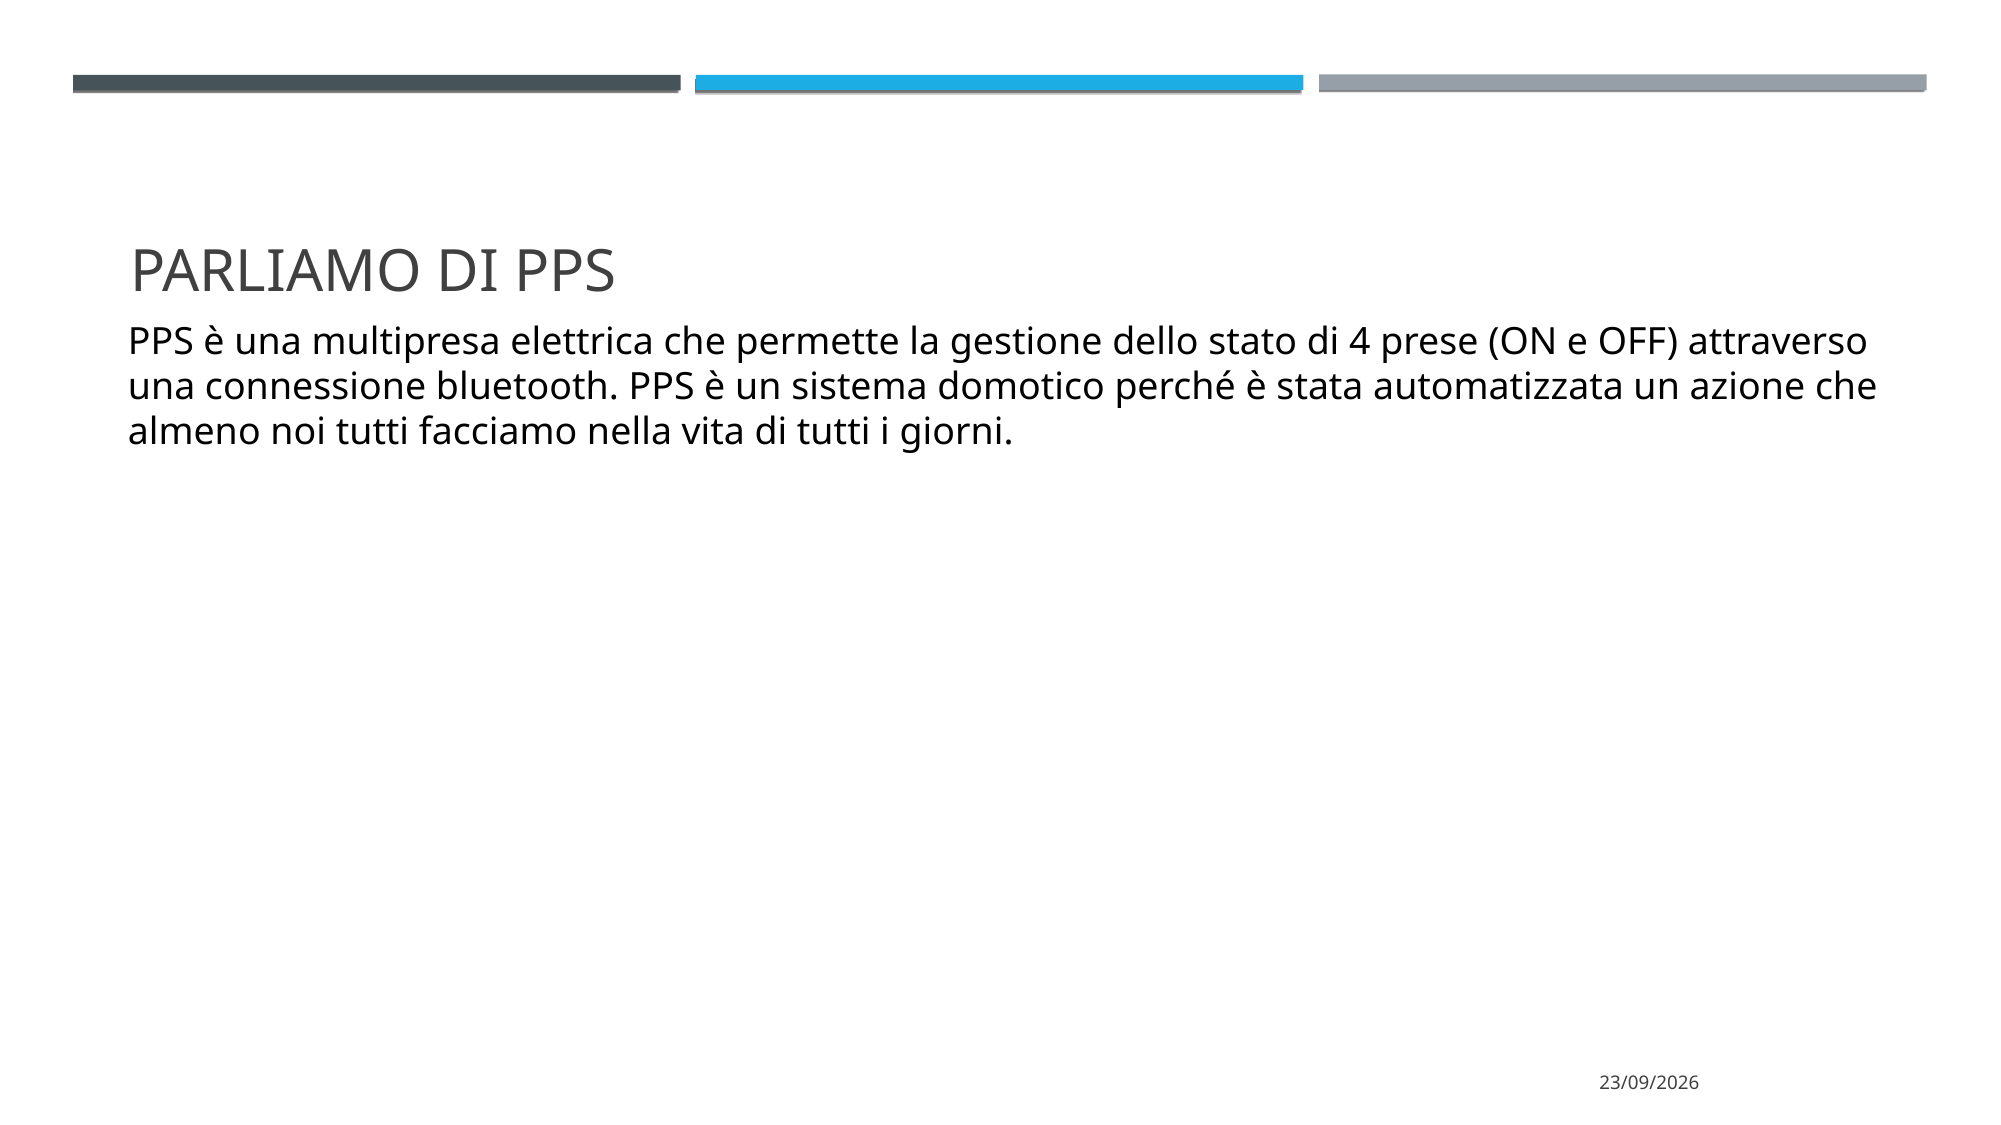

# Parliamo di pps
PPS è una multipresa elettrica che permette la gestione dello stato di 4 prese (ON e OFF) attraverso una connessione bluetooth. PPS è un sistema domotico perché è stata automatizzata un azione che almeno noi tutti facciamo nella vita di tutti i giorni.